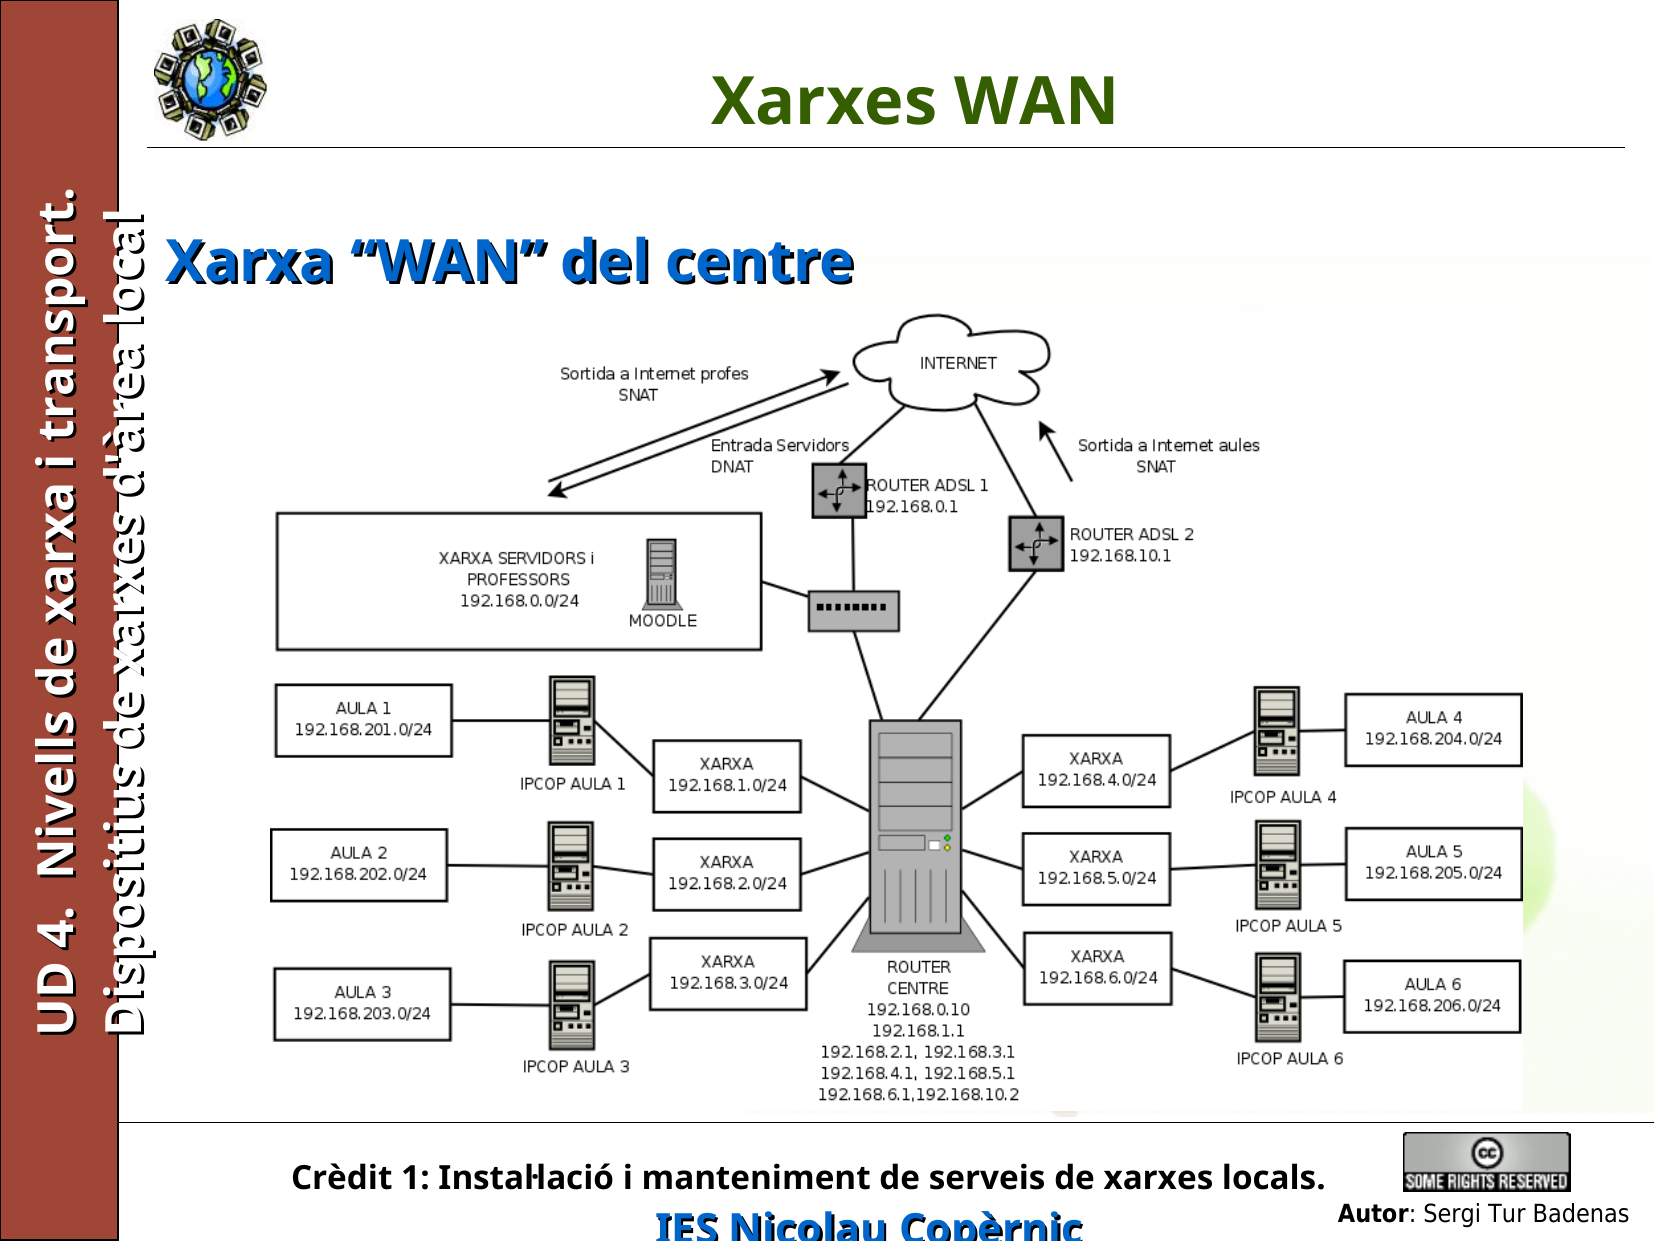

# Xarxes WAN
Xarxa “WAN” del centre